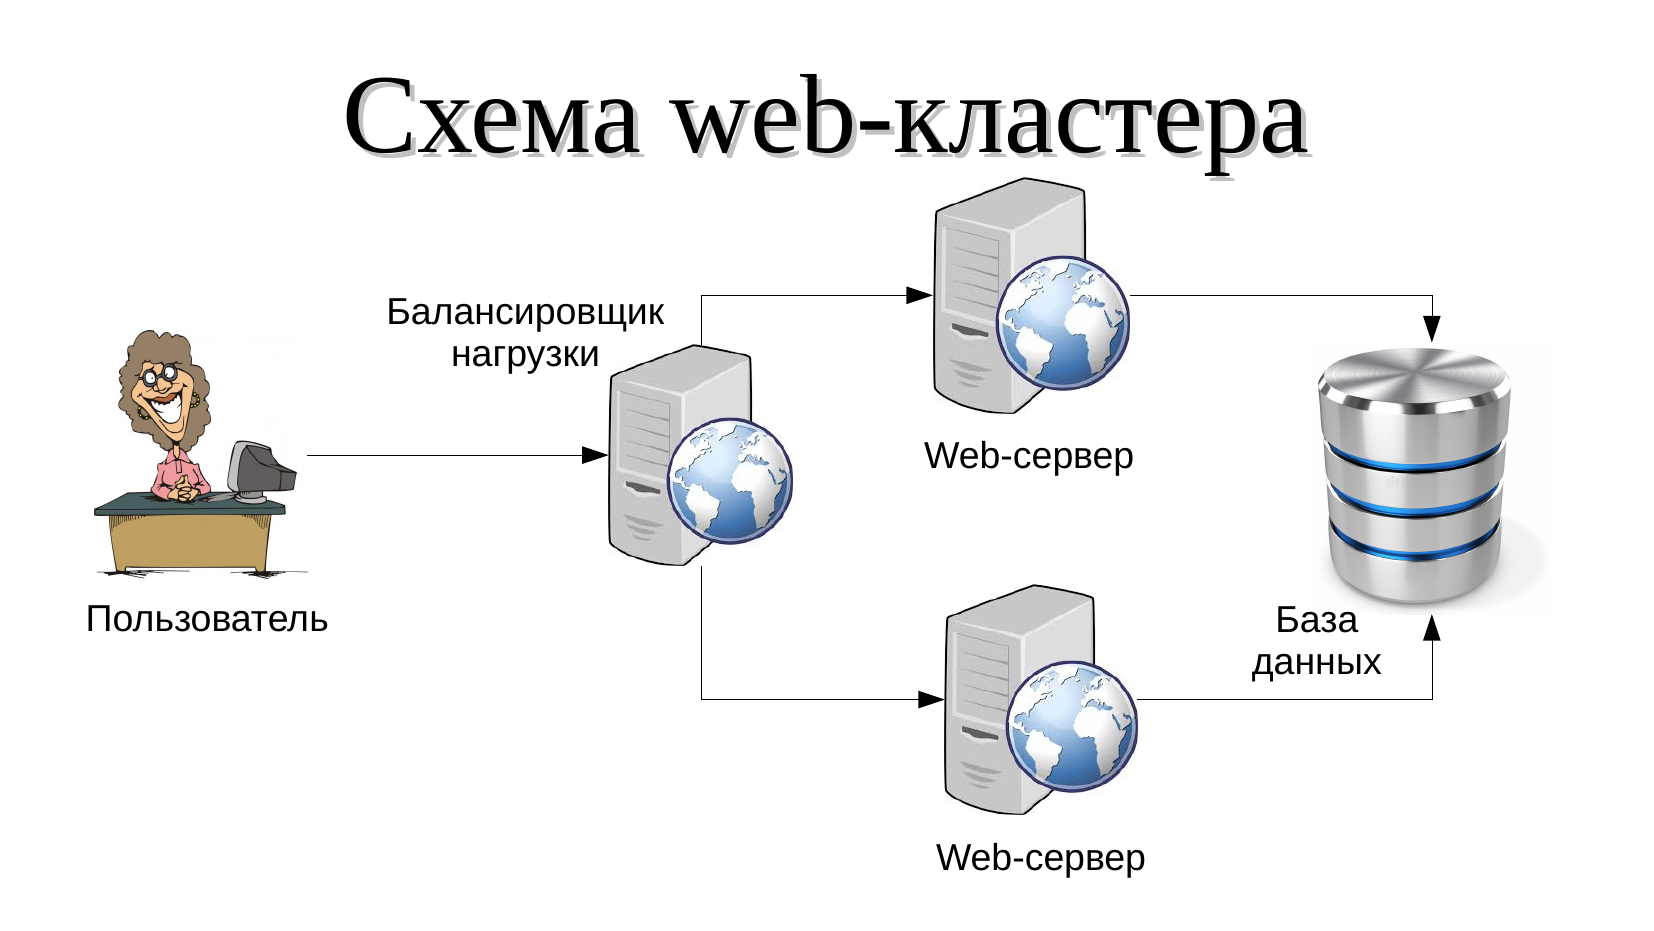

# Схема web-кластера
Балансировщик нагрузки
Web-сервер
Пользователь
База данных
Web-сервер